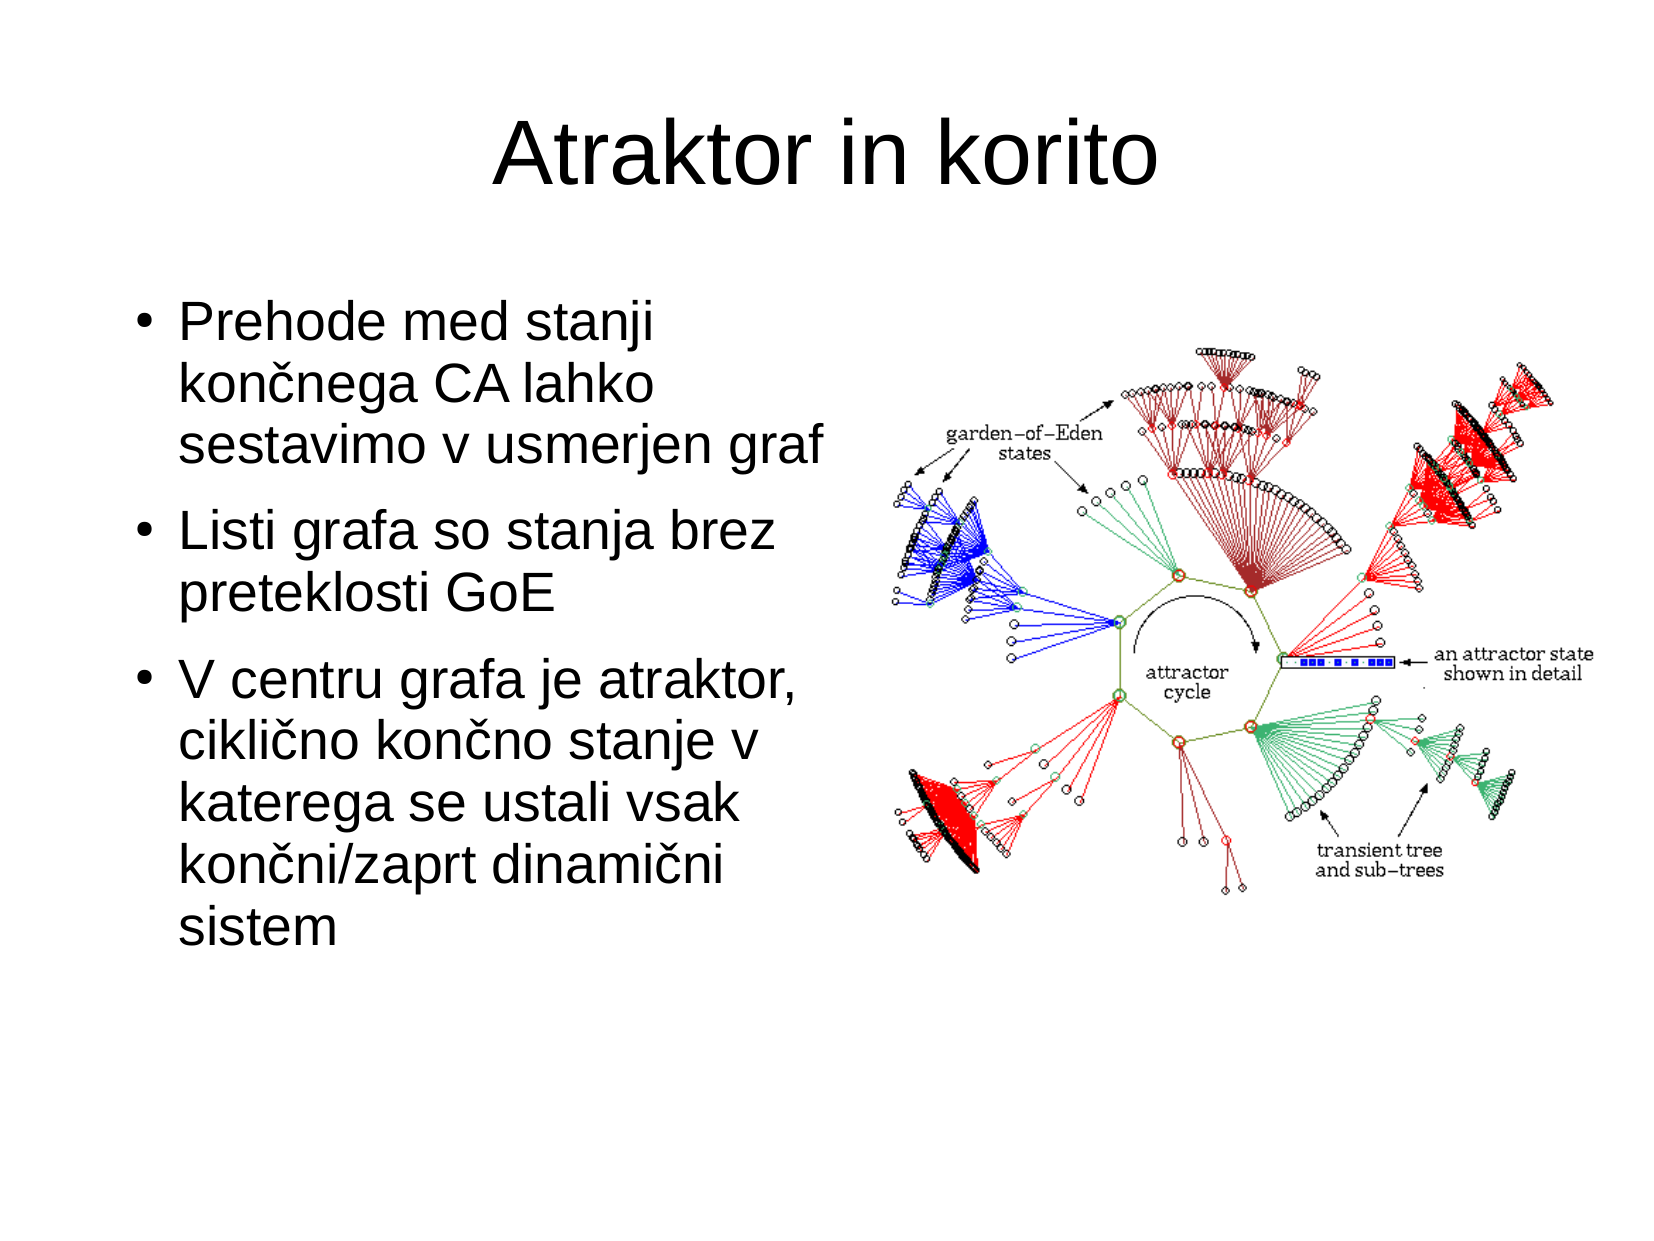

# Atraktor in korito
Prehode med stanji končnega CA lahko sestavimo v usmerjen graf
Listi grafa so stanja brez preteklosti GoE
V centru grafa je atraktor, ciklično končno stanje v katerega se ustali vsak končni/zaprt dinamični sistem